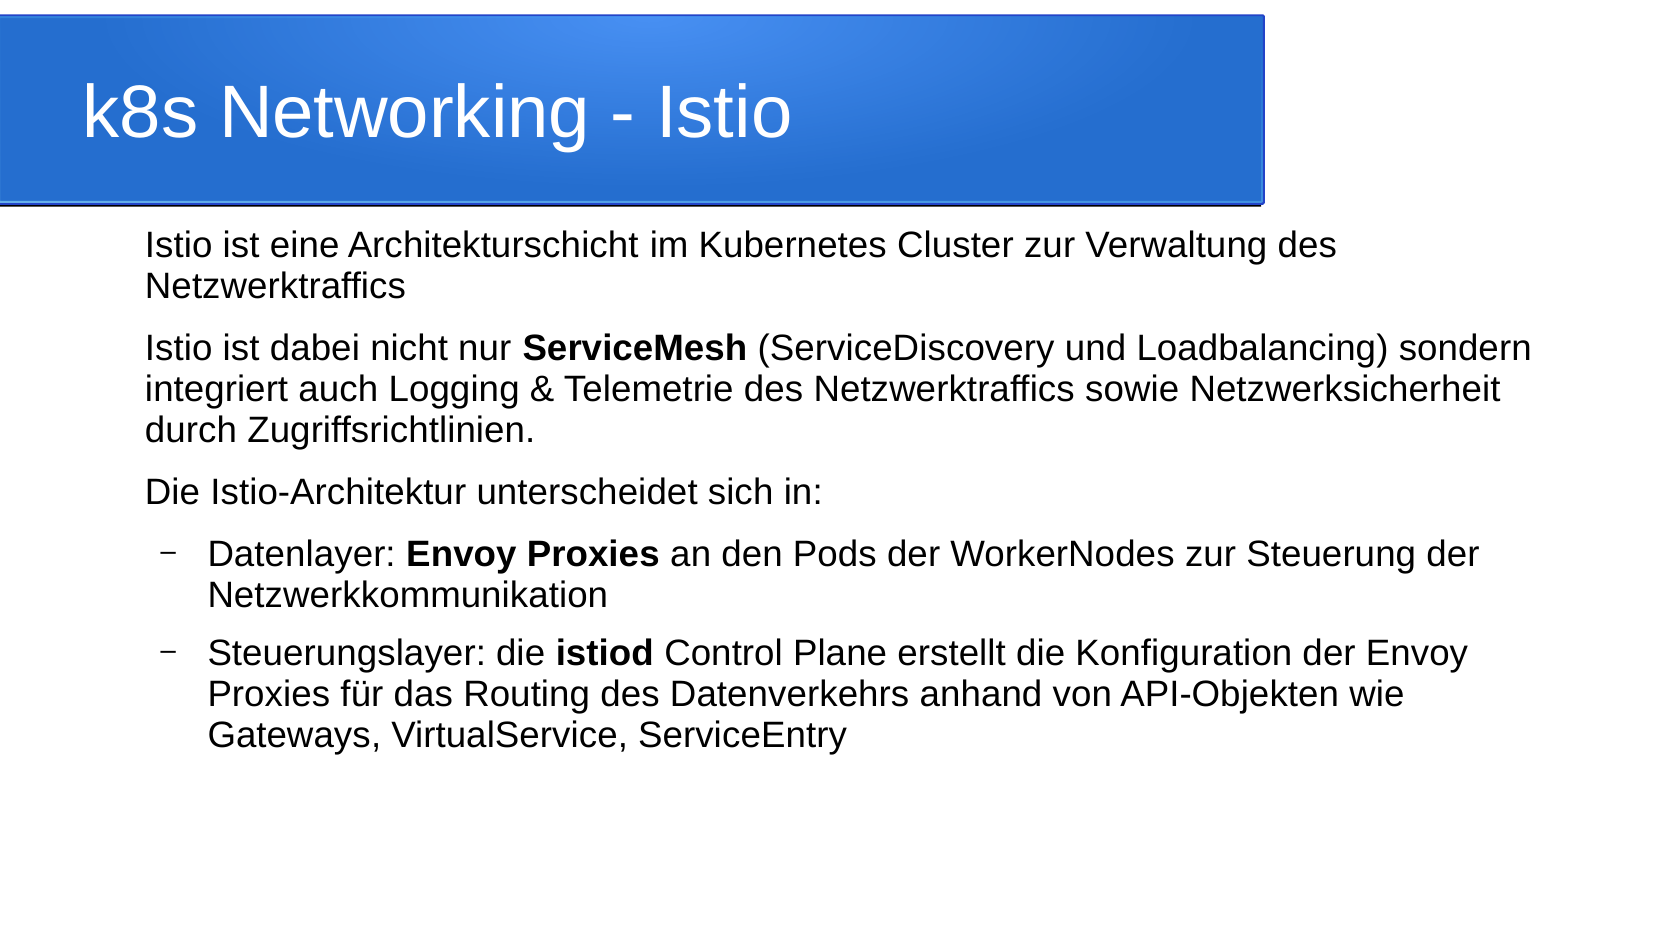

# k8s Networking - Istio
Istio ist eine Architekturschicht im Kubernetes Cluster zur Verwaltung des Netzwerktraffics
Istio ist dabei nicht nur ServiceMesh (ServiceDiscovery und Loadbalancing) sondern integriert auch Logging & Telemetrie des Netzwerktraffics sowie Netzwerksicherheit durch Zugriffsrichtlinien.
Die Istio-Architektur unterscheidet sich in:
Datenlayer: Envoy Proxies an den Pods der WorkerNodes zur Steuerung der Netzwerkkommunikation
Steuerungslayer: die istiod Control Plane erstellt die Konfiguration der Envoy Proxies für das Routing des Datenverkehrs anhand von API-Objekten wie Gateways, VirtualService, ServiceEntry